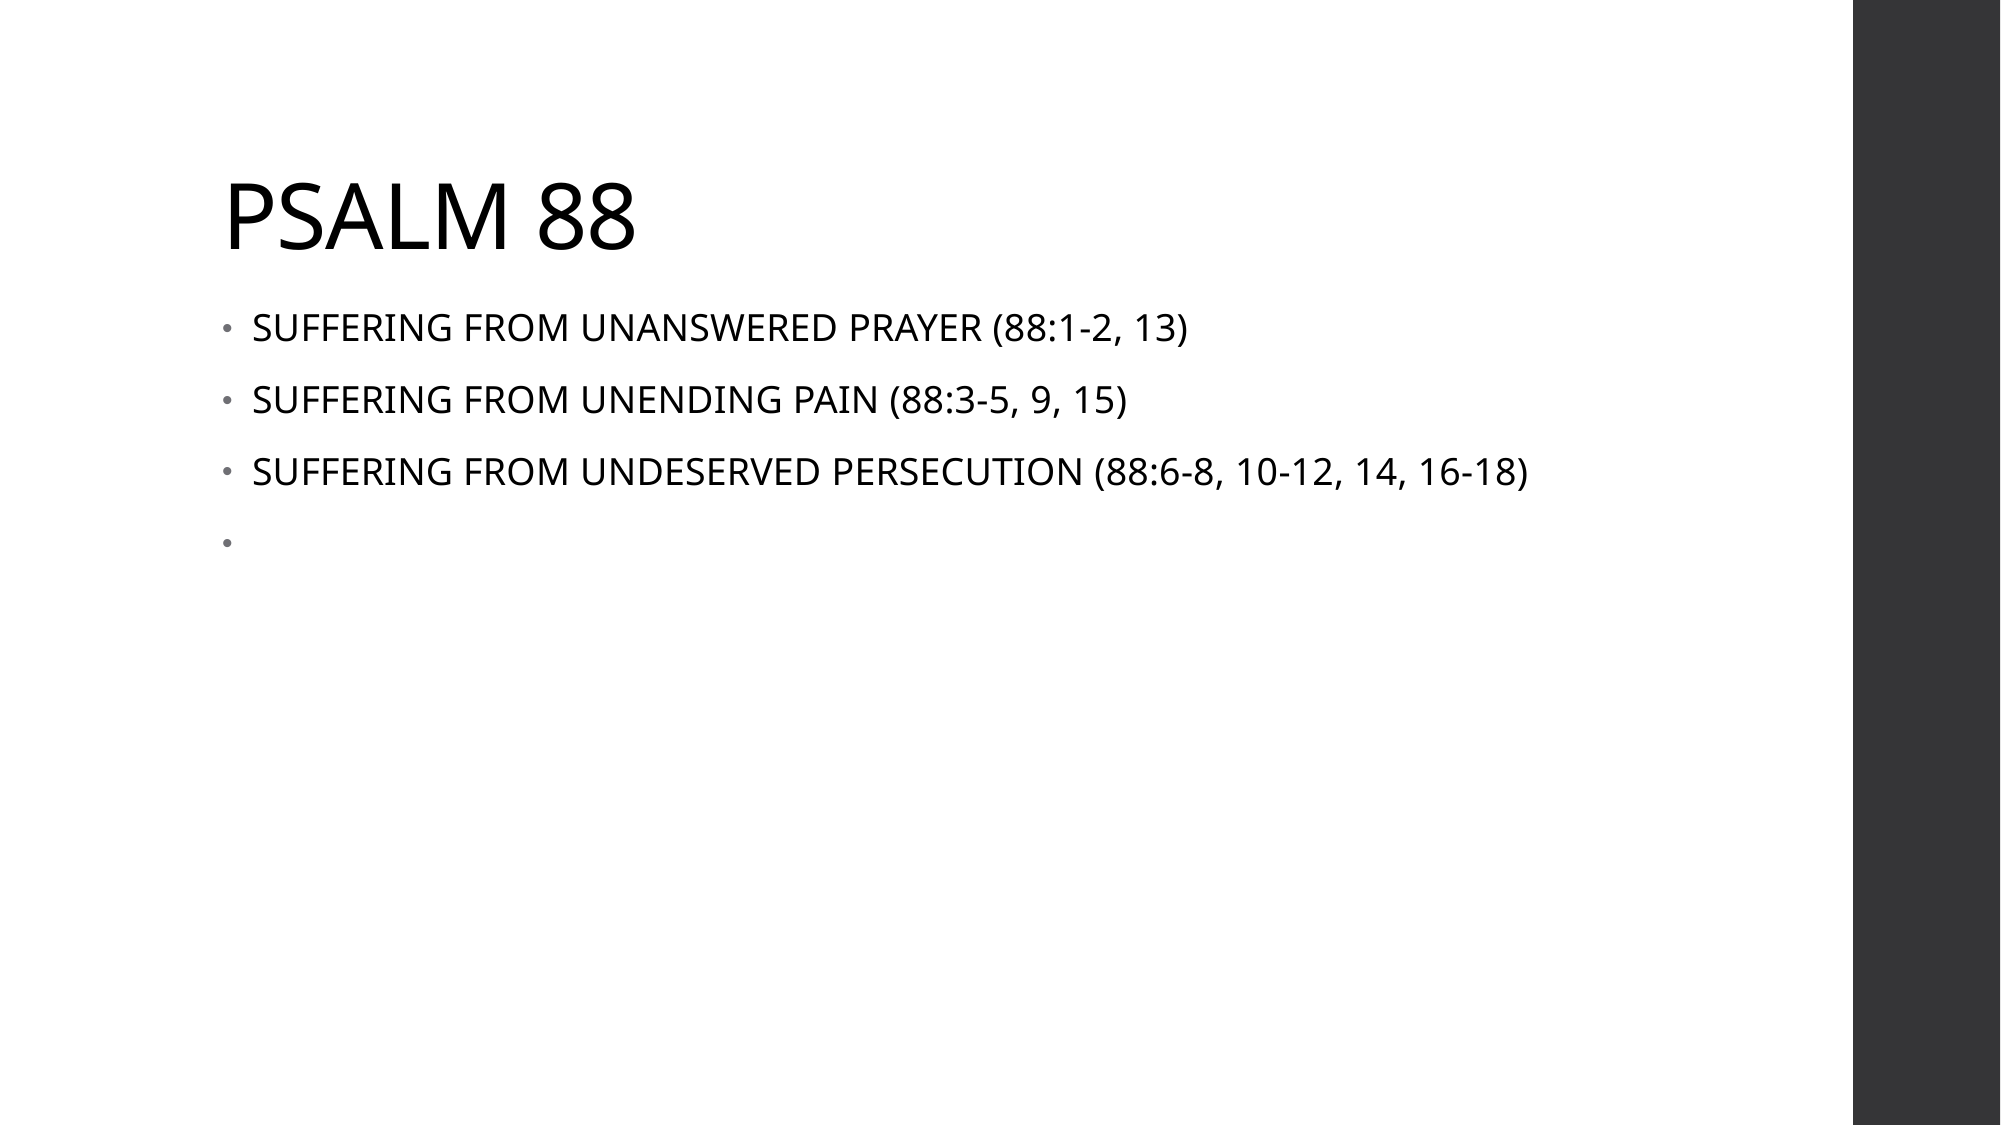

# PSALM 88
SUFFERING FROM UNANSWERED PRAYER (88:1-2, 13)
SUFFERING FROM UNENDING PAIN (88:3-5, 9, 15)
SUFFERING FROM UNDESERVED PERSECUTION (88:6-8, 10-12, 14, 16-18)